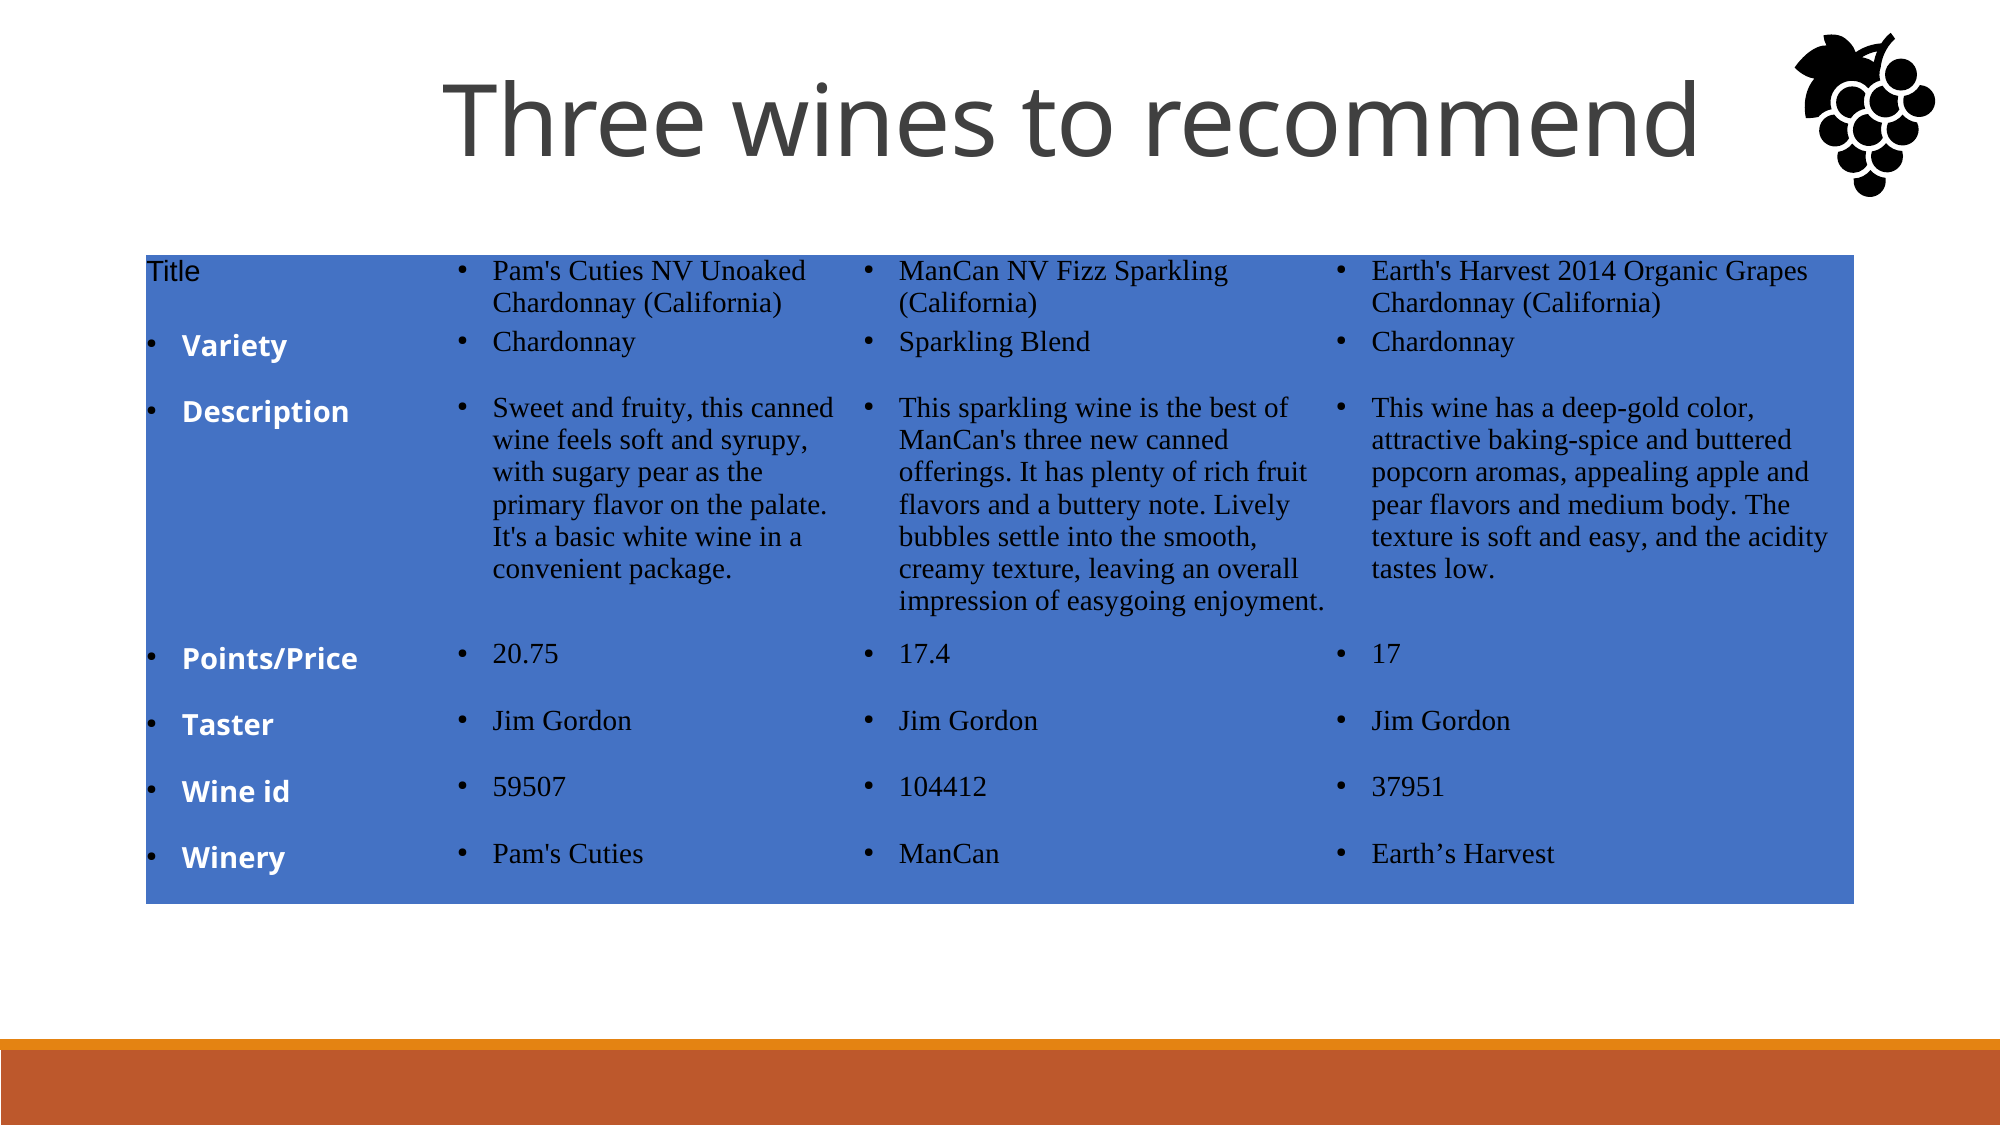

Three wines to recommend
| Title | Pam's Cuties NV Unoaked Chardonnay (California) | ManCan NV Fizz Sparkling (California) | Earth's Harvest 2014 Organic Grapes Chardonnay (California) |
| --- | --- | --- | --- |
| Variety | Chardonnay | Sparkling Blend | Chardonnay |
| Description | Sweet and fruity, this canned wine feels soft and syrupy, with sugary pear as the primary flavor on the palate. It's a basic white wine in a convenient package. | This sparkling wine is the best of ManCan's three new canned offerings. It has plenty of rich fruit flavors and a buttery note. Lively bubbles settle into the smooth, creamy texture, leaving an overall impression of easygoing enjoyment. | This wine has a deep-gold color, attractive baking-spice and buttered popcorn aromas, appealing apple and pear flavors and medium body. The texture is soft and easy, and the acidity tastes low. |
| Points/Price | 20.75 | 17.4 | 17 |
| Taster | Jim Gordon | Jim Gordon | Jim Gordon |
| Wine id | 59507 | 104412 | 37951 |
| Winery | Pam's Cuties | ManCan | Earth’s Harvest |